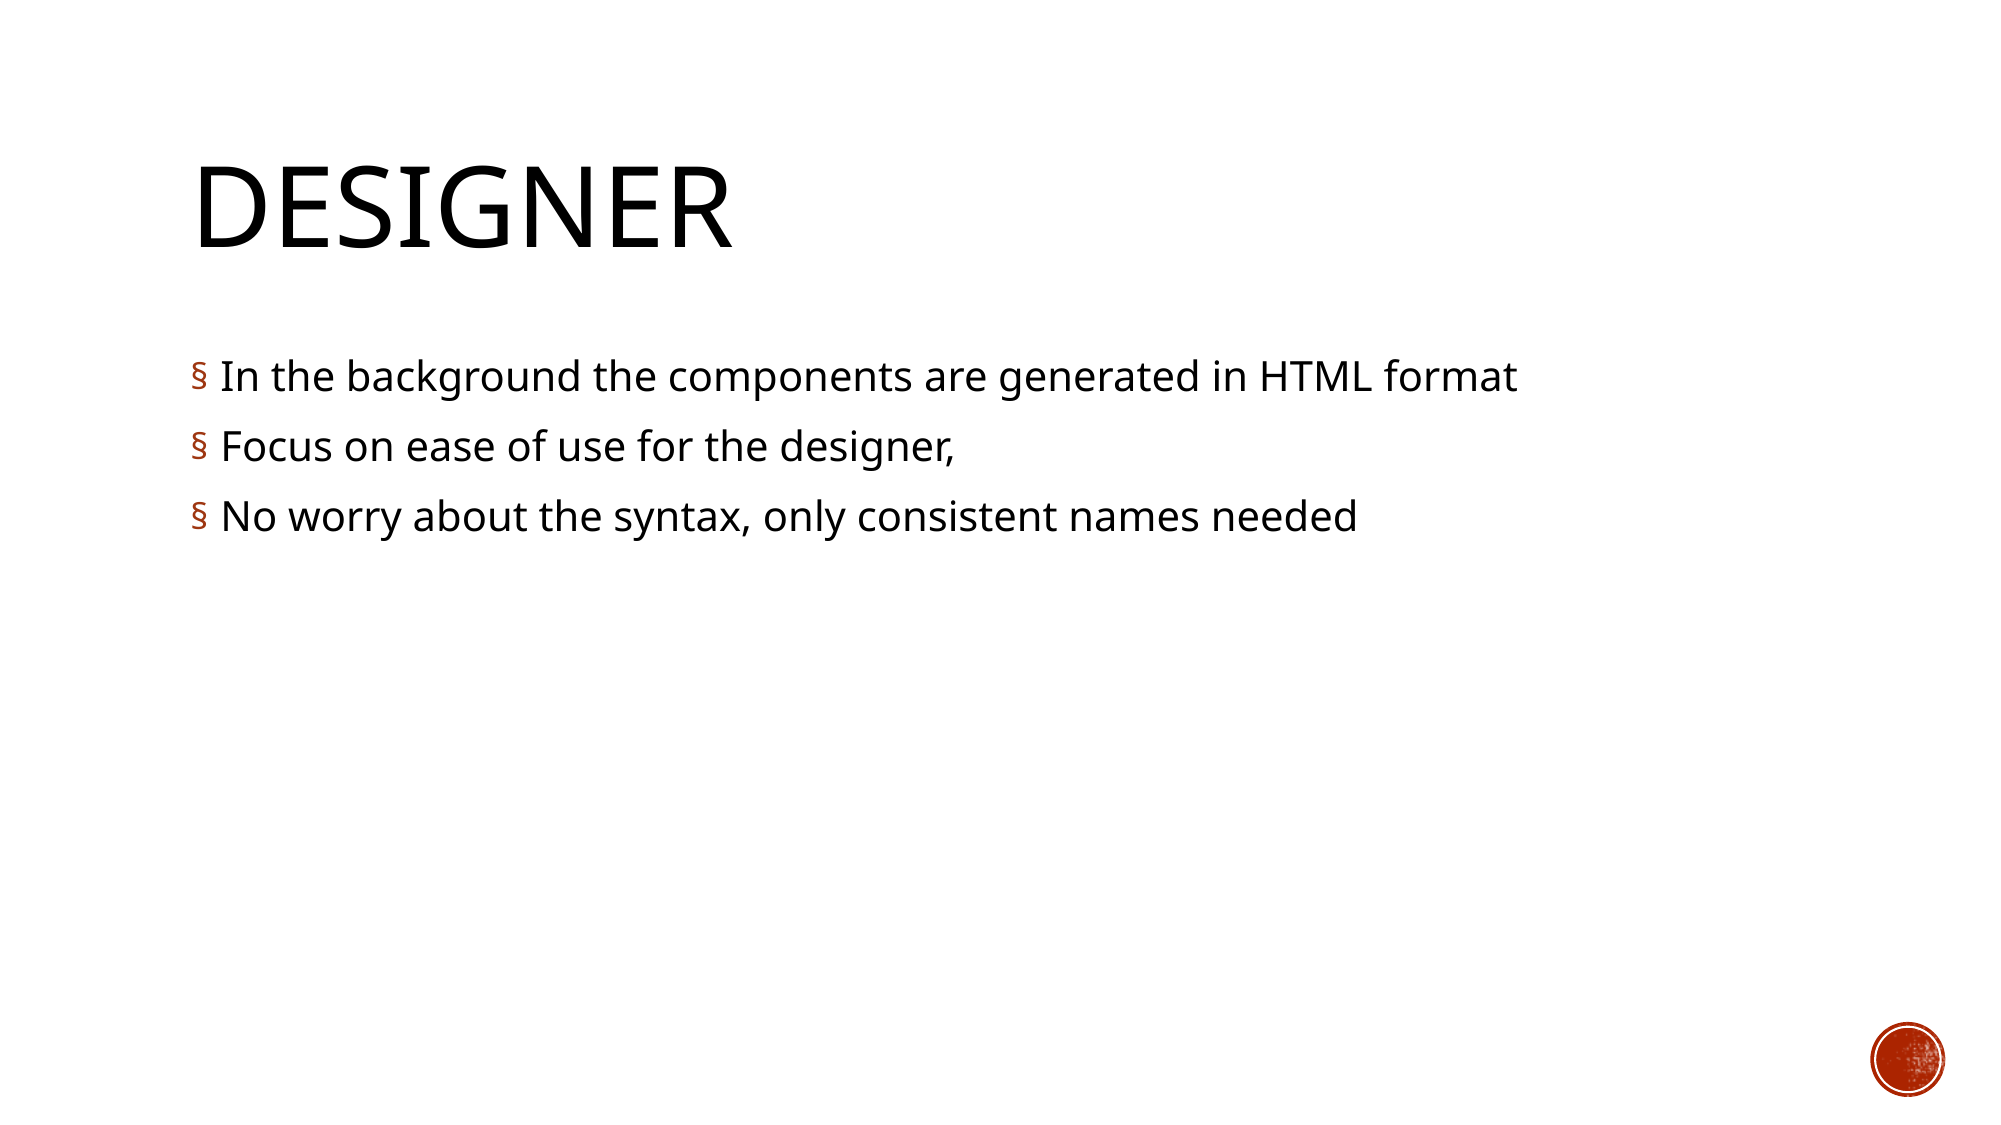

# Designer
In the background the components are generated in HTML format
Focus on ease of use for the designer,
No worry about the syntax, only consistent names needed